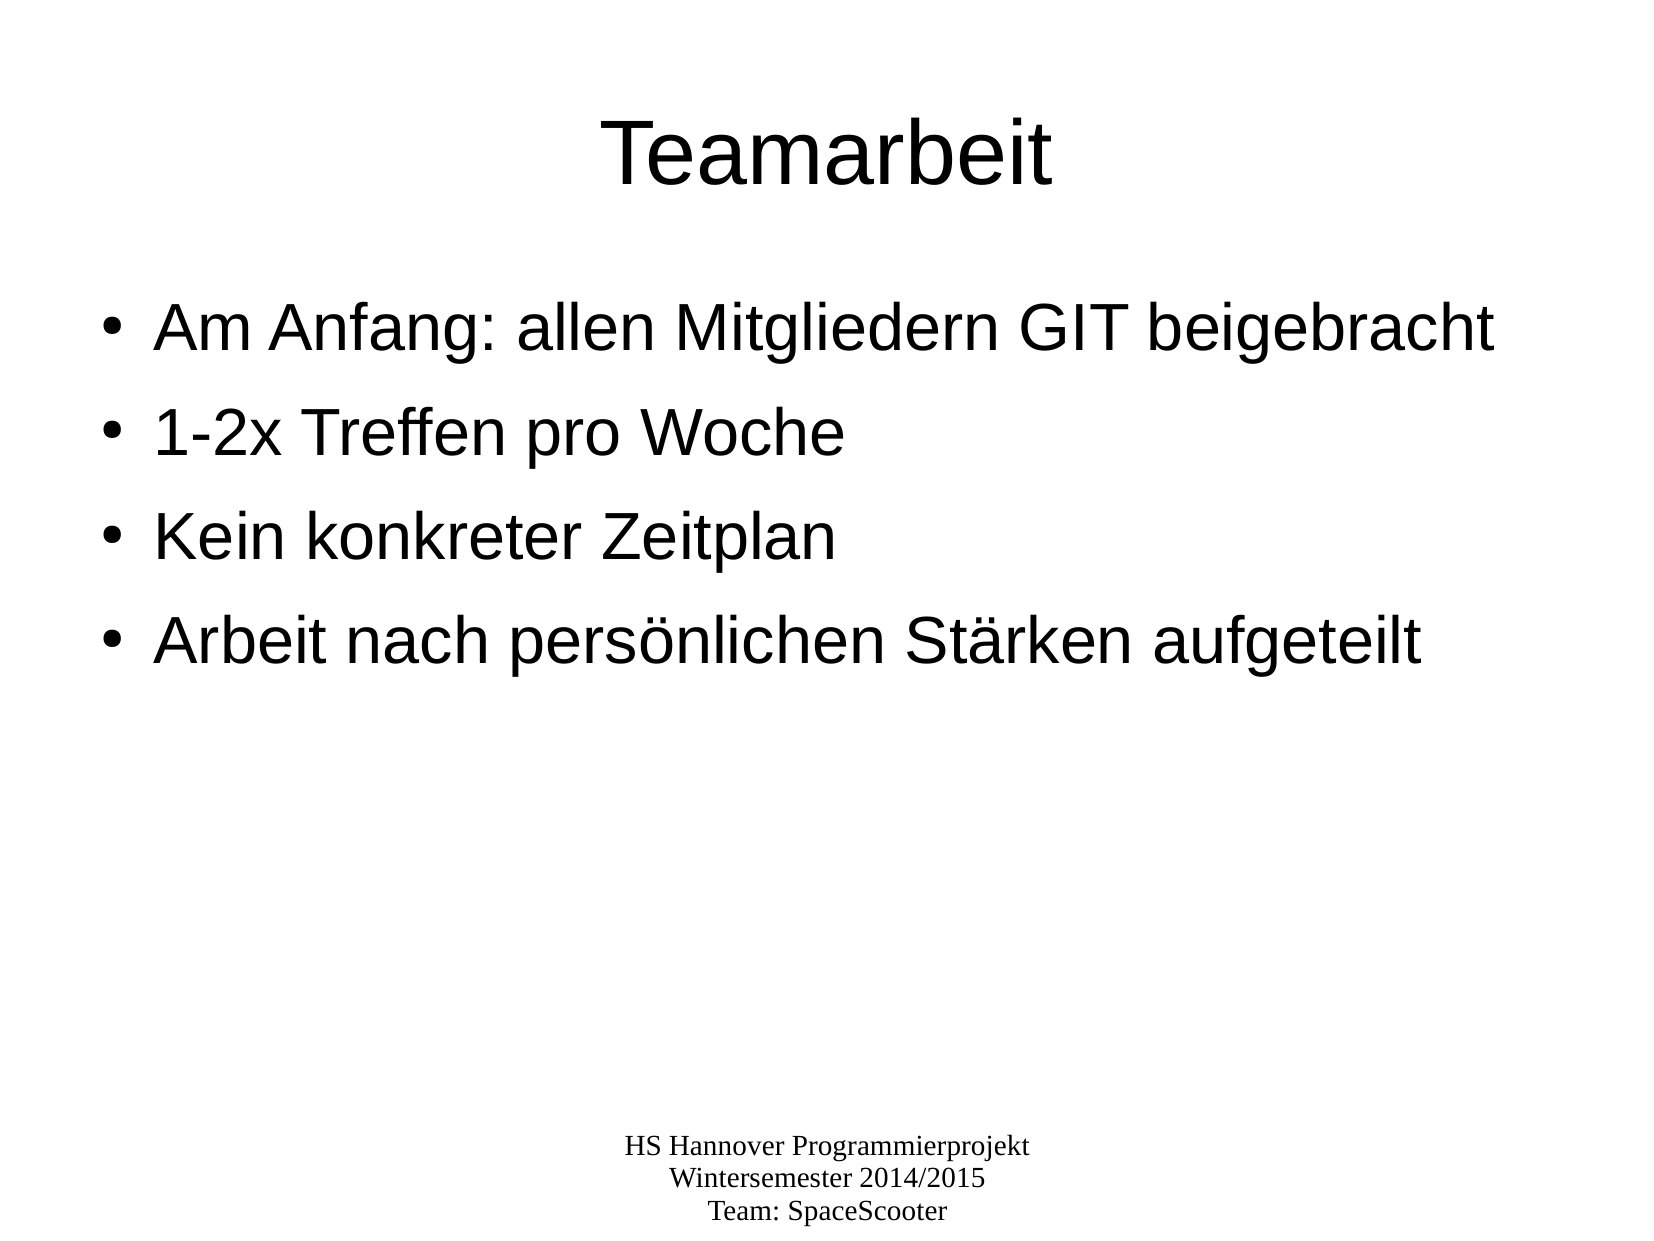

# Teamarbeit
Am Anfang: allen Mitgliedern GIT beigebracht
1-2x Treffen pro Woche
Kein konkreter Zeitplan
Arbeit nach persönlichen Stärken aufgeteilt